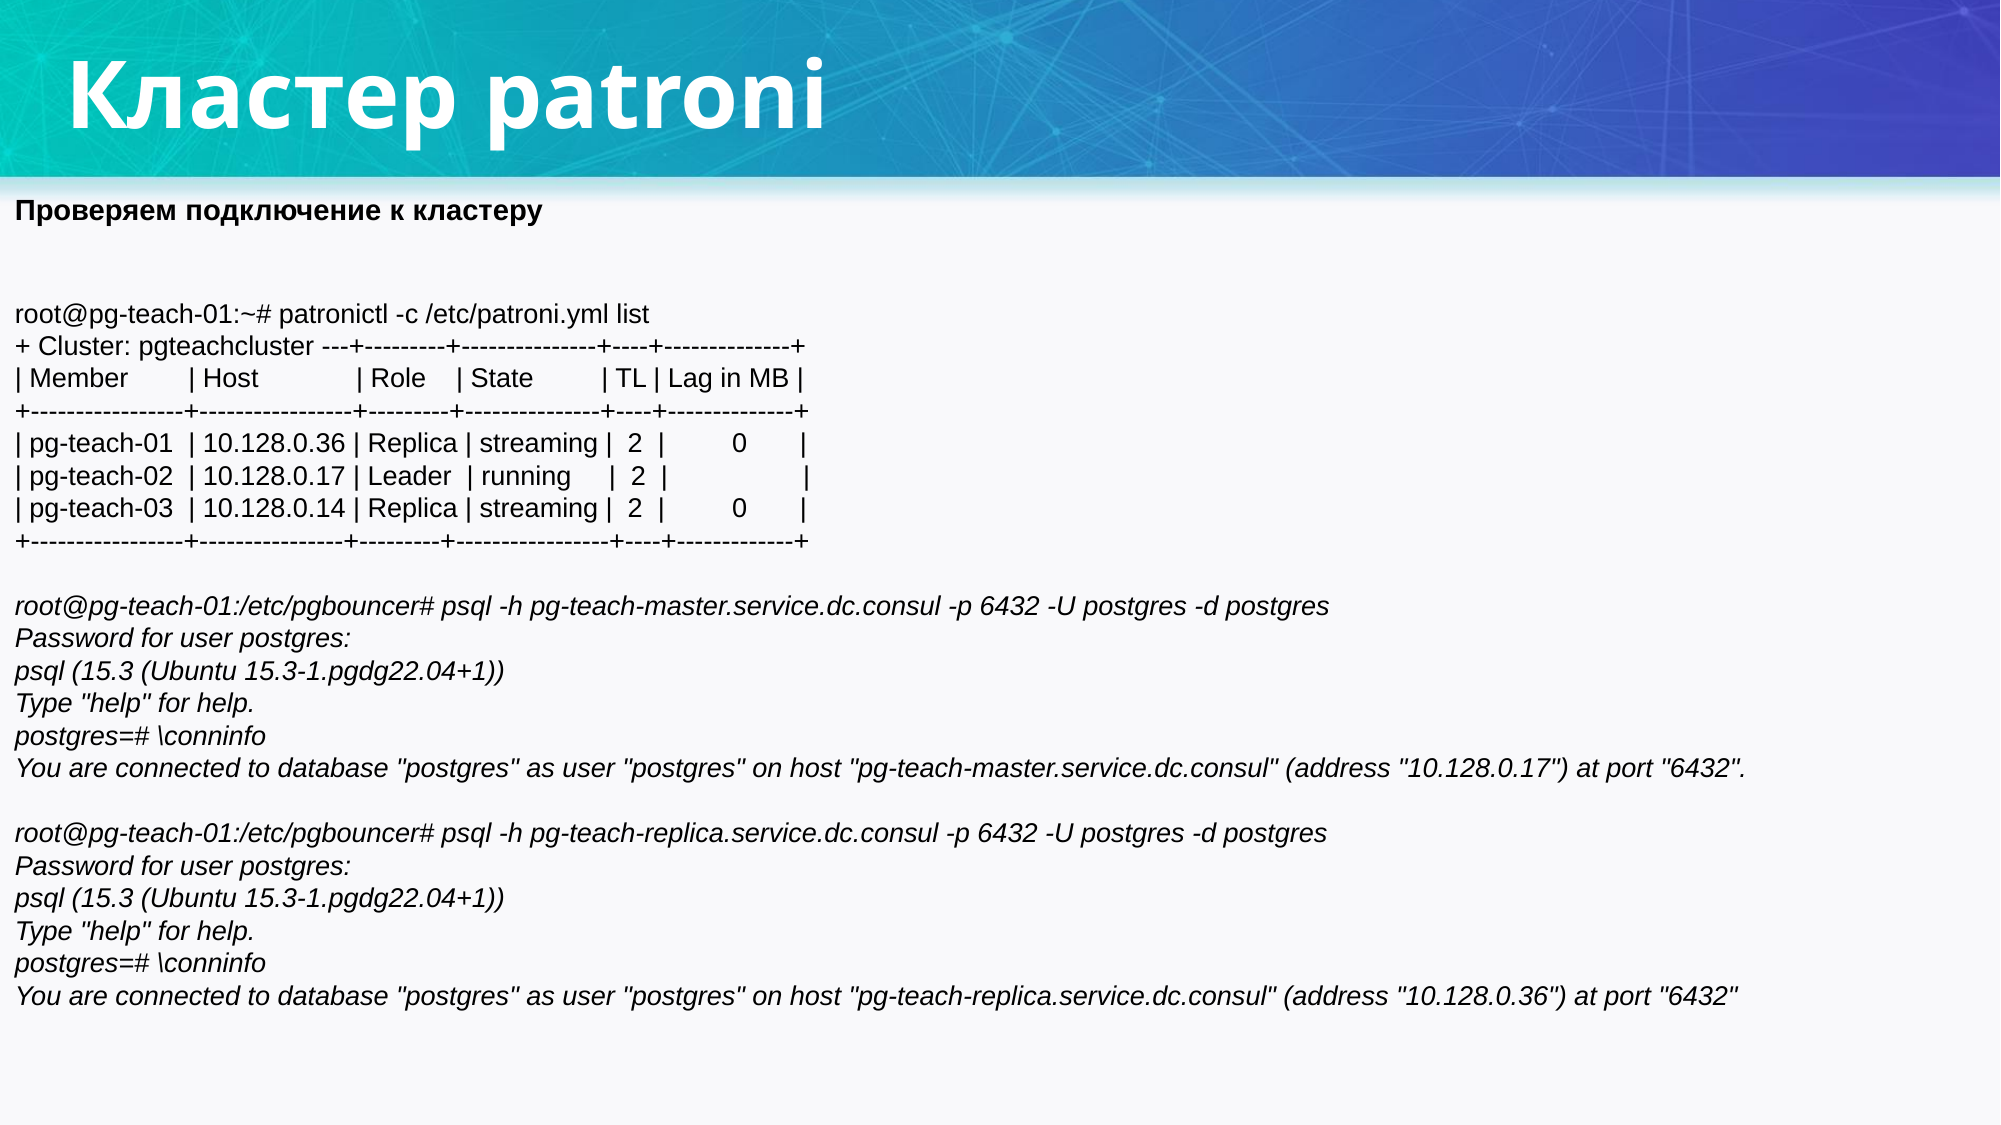

Кластер patroni
Проверяем подключение к кластеру
root@pg-teach-01:~# patronictl -c /etc/patroni.yml list
+ Cluster: pgteachcluster ---+---------+---------------+----+--------------+
| Member | Host | Role | State | TL | Lag in MB |
+-----------------+-----------------+---------+---------------+----+--------------+
| pg-teach-01 | 10.128.0.36 | Replica | streaming | 2 | 0 |
| pg-teach-02 | 10.128.0.17 | Leader | running | 2 | |
| pg-teach-03 | 10.128.0.14 | Replica | streaming | 2 | 0 |
+-----------------+----------------+---------+-----------------+----+-------------+
root@pg-teach-01:/etc/pgbouncer# psql -h pg-teach-master.service.dc.consul -p 6432 -U postgres -d postgres
Password for user postgres:
psql (15.3 (Ubuntu 15.3-1.pgdg22.04+1))
Type "help" for help.
postgres=# \conninfo
You are connected to database "postgres" as user "postgres" on host "pg-teach-master.service.dc.consul" (address "10.128.0.17") at port "6432".
root@pg-teach-01:/etc/pgbouncer# psql -h pg-teach-replica.service.dc.consul -p 6432 -U postgres -d postgres
Password for user postgres:
psql (15.3 (Ubuntu 15.3-1.pgdg22.04+1))
Type "help" for help.
postgres=# \conninfo
You are connected to database "postgres" as user "postgres" on host "pg-teach-replica.service.dc.consul" (address "10.128.0.36") at port "6432"